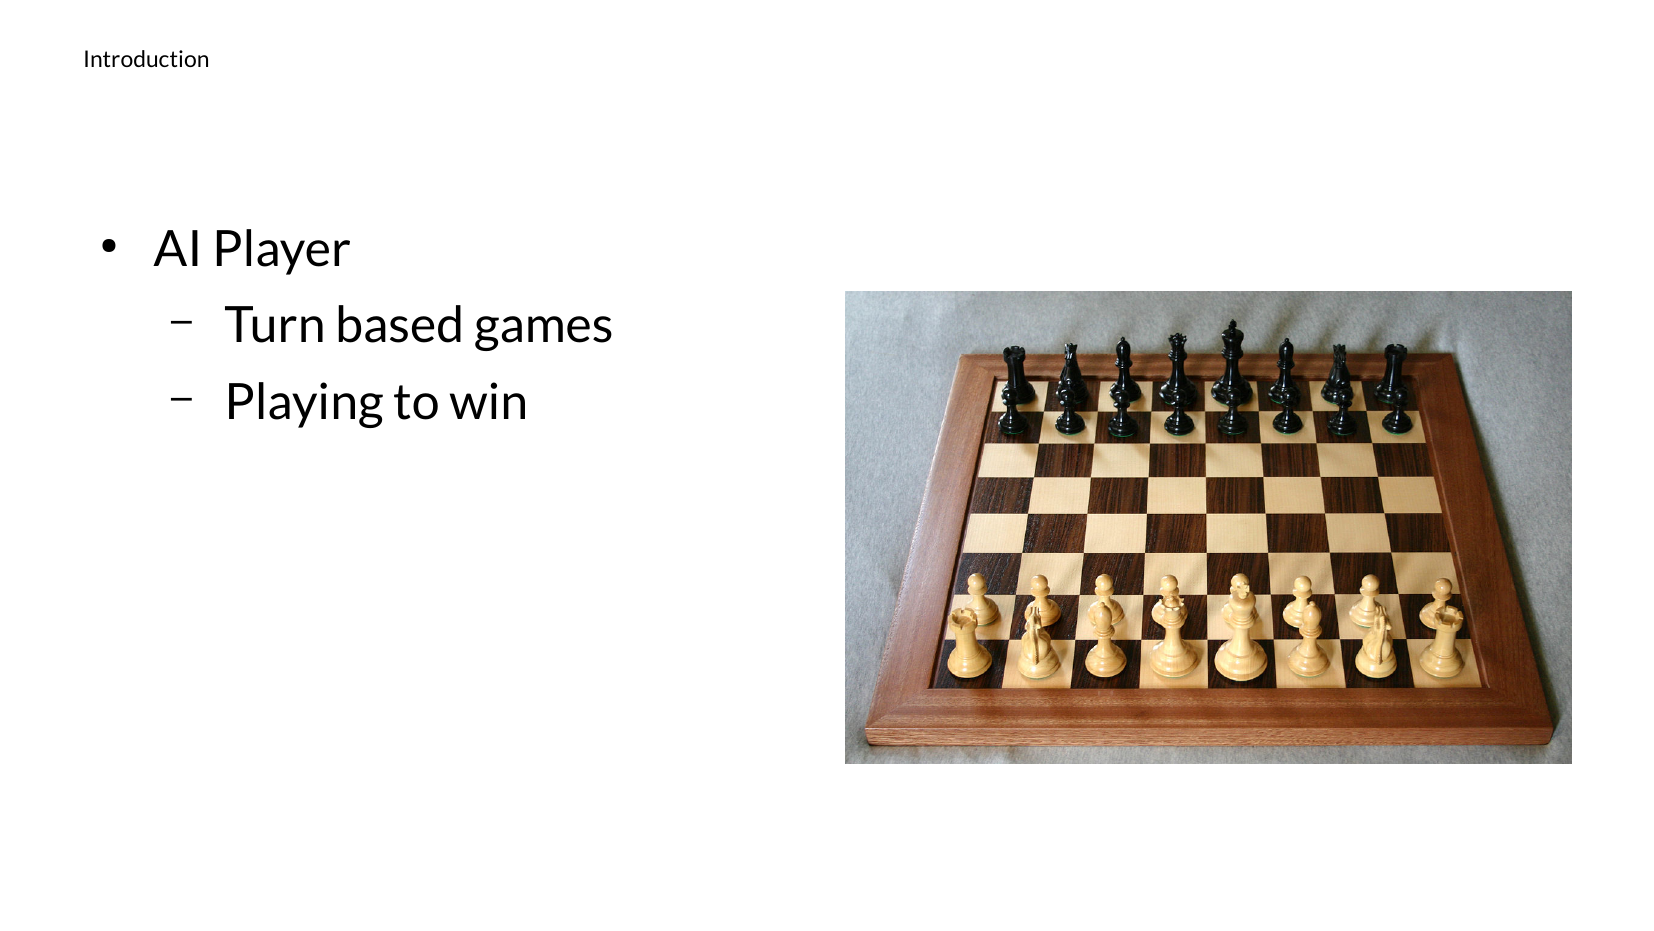

# Introduction
AI Player
Turn based games
Playing to win